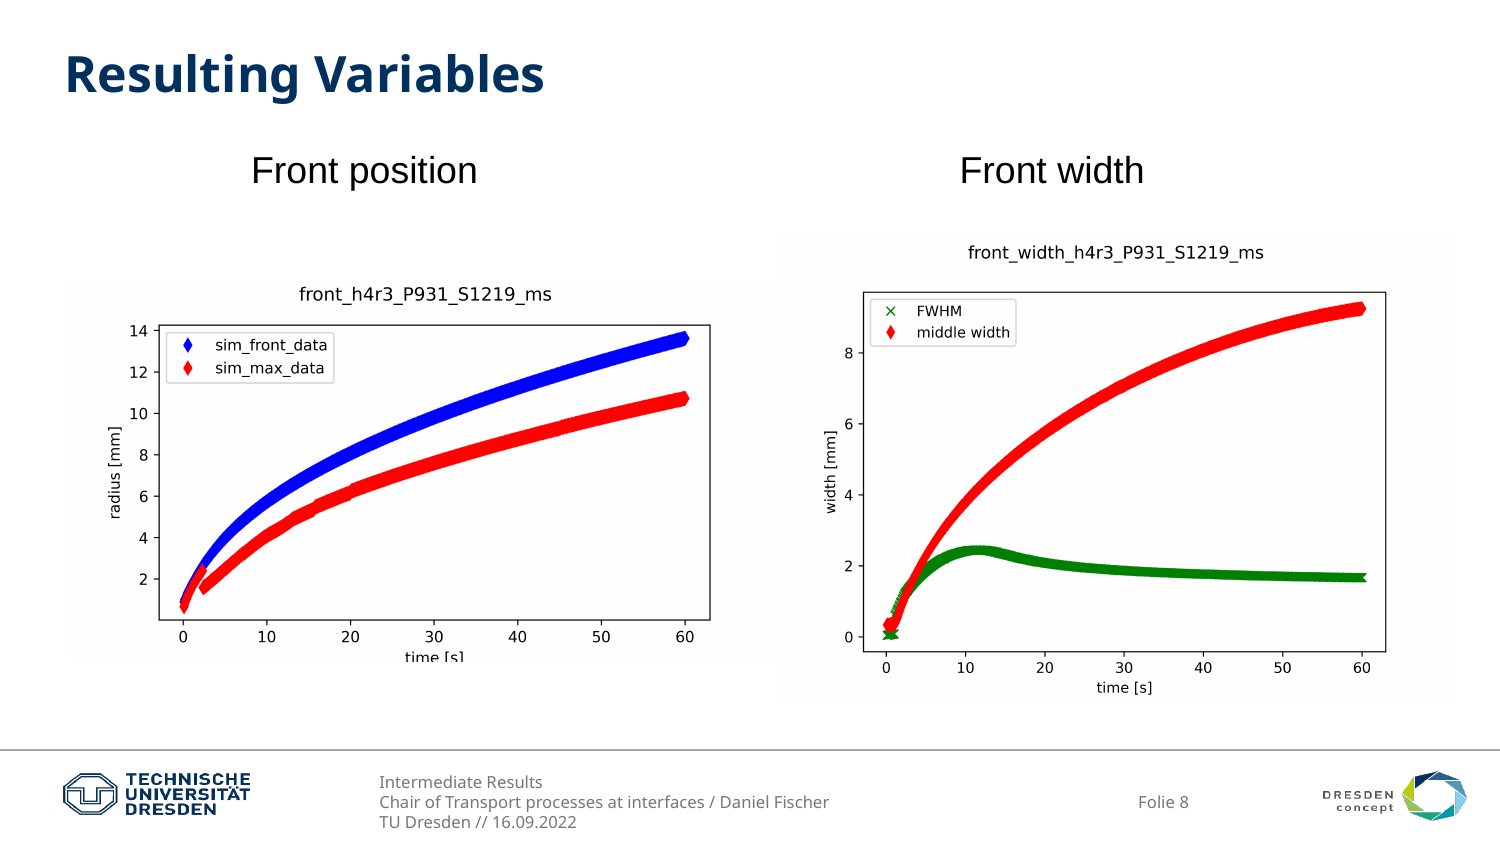

# Resulting Variables
Front position
Front width